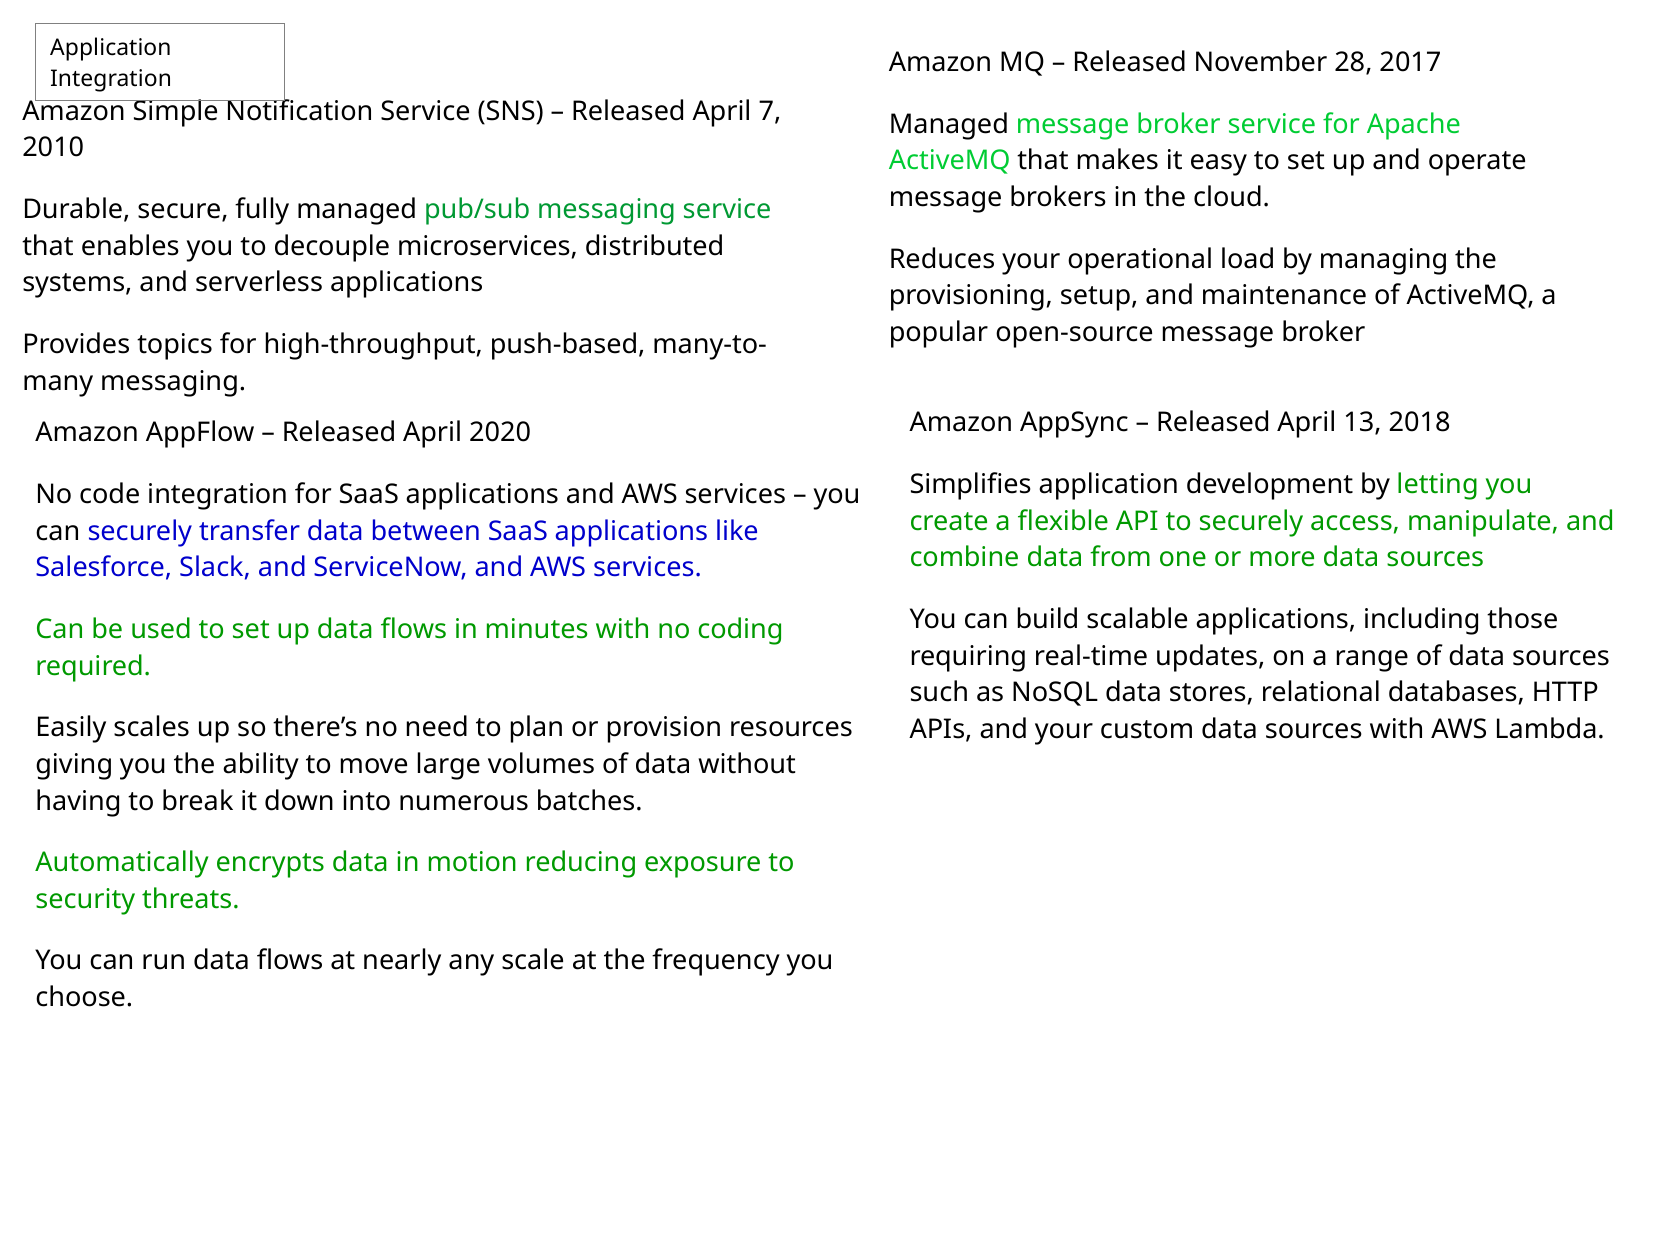

Application Integration
Amazon MQ – Released November 28, 2017
Managed message broker service for Apache ActiveMQ that makes it easy to set up and operate message brokers in the cloud.
Reduces your operational load by managing the provisioning, setup, and maintenance of ActiveMQ, a popular open-source message broker
Amazon Simple Notification Service (SNS) – Released April 7, 2010
Durable, secure, fully managed pub/sub messaging service that enables you to decouple microservices, distributed systems, and serverless applications
Provides topics for high-throughput, push-based, many-to-many messaging.
Amazon AppSync – Released April 13, 2018
Simplifies application development by letting you create a flexible API to securely access, manipulate, and combine data from one or more data sources
You can build scalable applications, including those requiring real-time updates, on a range of data sources such as NoSQL data stores, relational databases, HTTP APIs, and your custom data sources with AWS Lambda.
Amazon AppFlow – Released April 2020
No code integration for SaaS applications and AWS services – you can securely transfer data between SaaS applications like Salesforce, Slack, and ServiceNow, and AWS services.
Can be used to set up data flows in minutes with no coding required.
Easily scales up so there’s no need to plan or provision resources giving you the ability to move large volumes of data without having to break it down into numerous batches.
Automatically encrypts data in motion reducing exposure to security threats.
You can run data flows at nearly any scale at the frequency you choose.